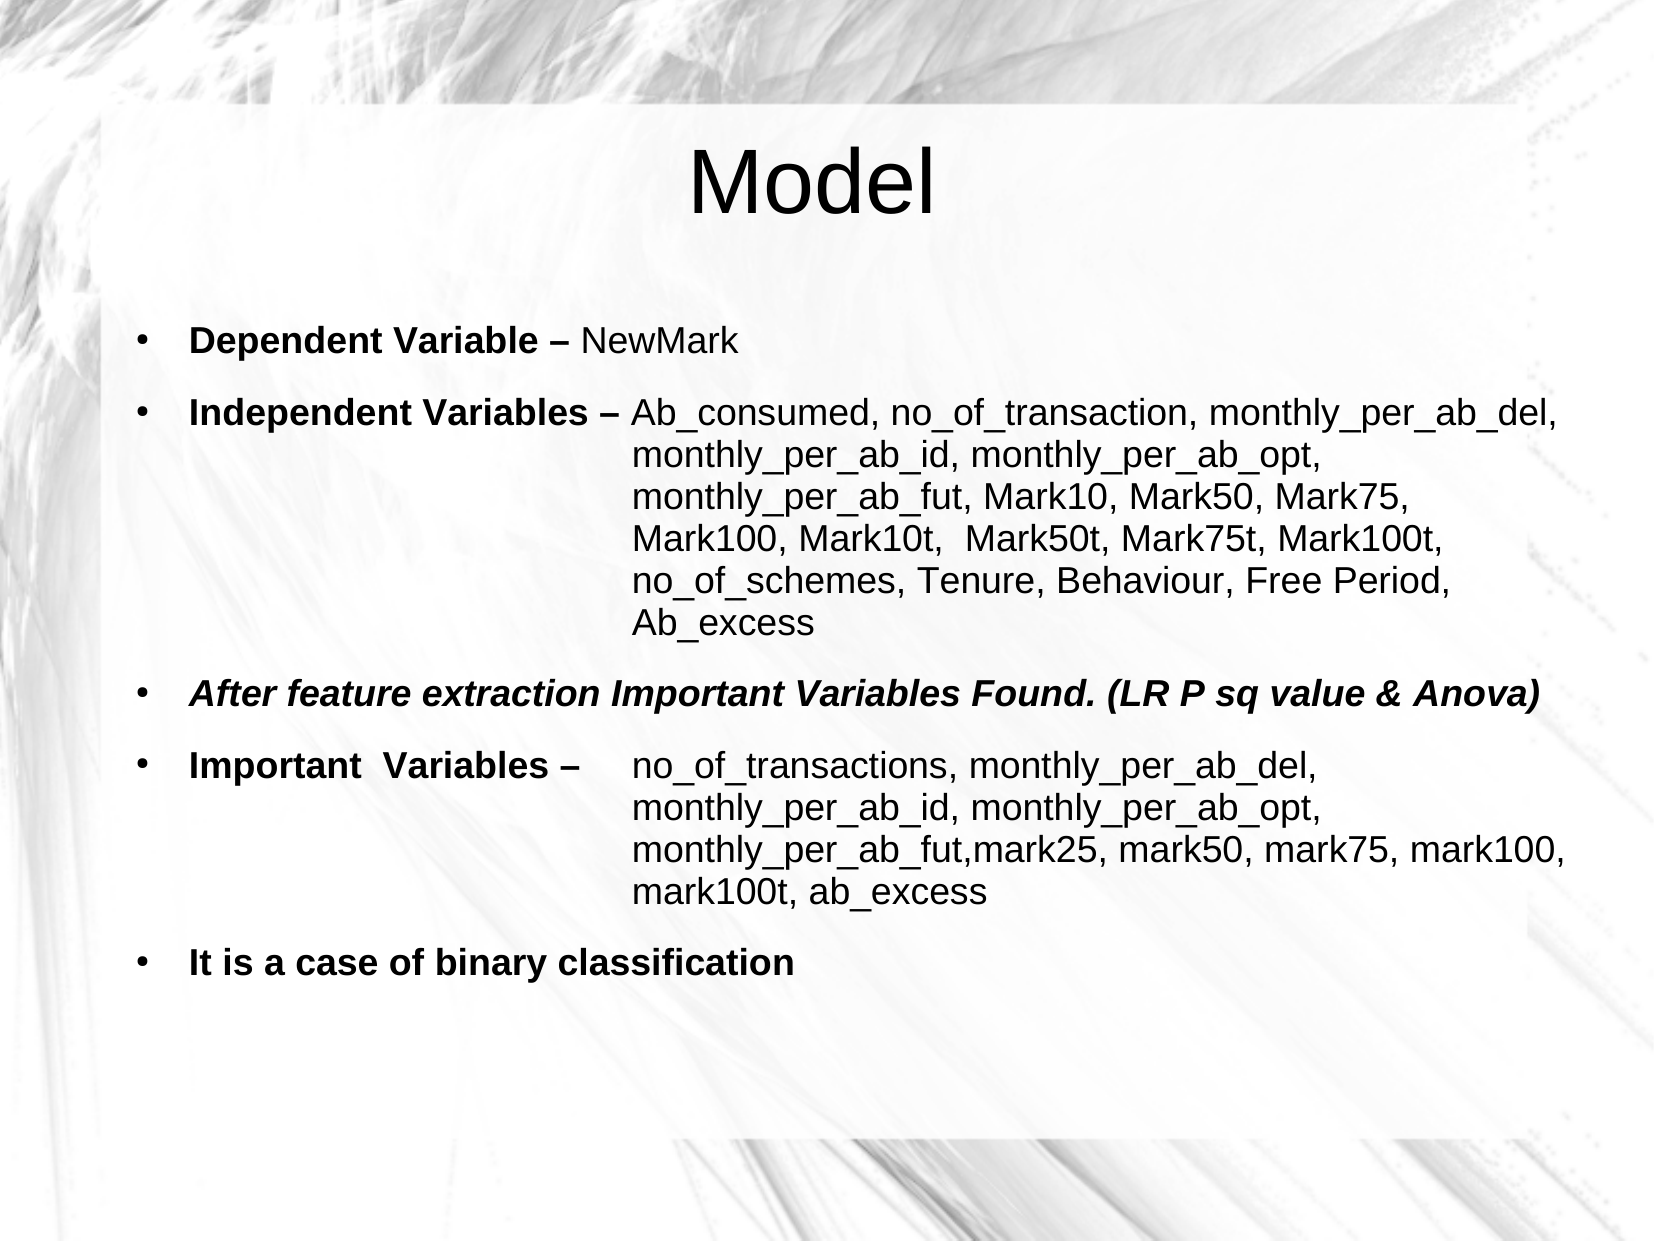

# Model
Dependent Variable – NewMark
Independent Variables – Ab_consumed, no_of_transaction, monthly_per_ab_del, 						monthly_per_ab_id, monthly_per_ab_opt, 									monthly_per_ab_fut, Mark10, Mark50, Mark75, 								Mark100, Mark10t, Mark50t, Mark75t, Mark100t, 							no_of_schemes, Tenure, Behaviour, Free Period, 							Ab_excess
After feature extraction Important Variables Found. (LR P sq value & Anova)
Important Variables –	no_of_transactions, monthly_per_ab_del, 									monthly_per_ab_id, monthly_per_ab_opt,									monthly_per_ab_fut,mark25, mark50, mark75, mark100, 						mark100t, ab_excess
It is a case of binary classification